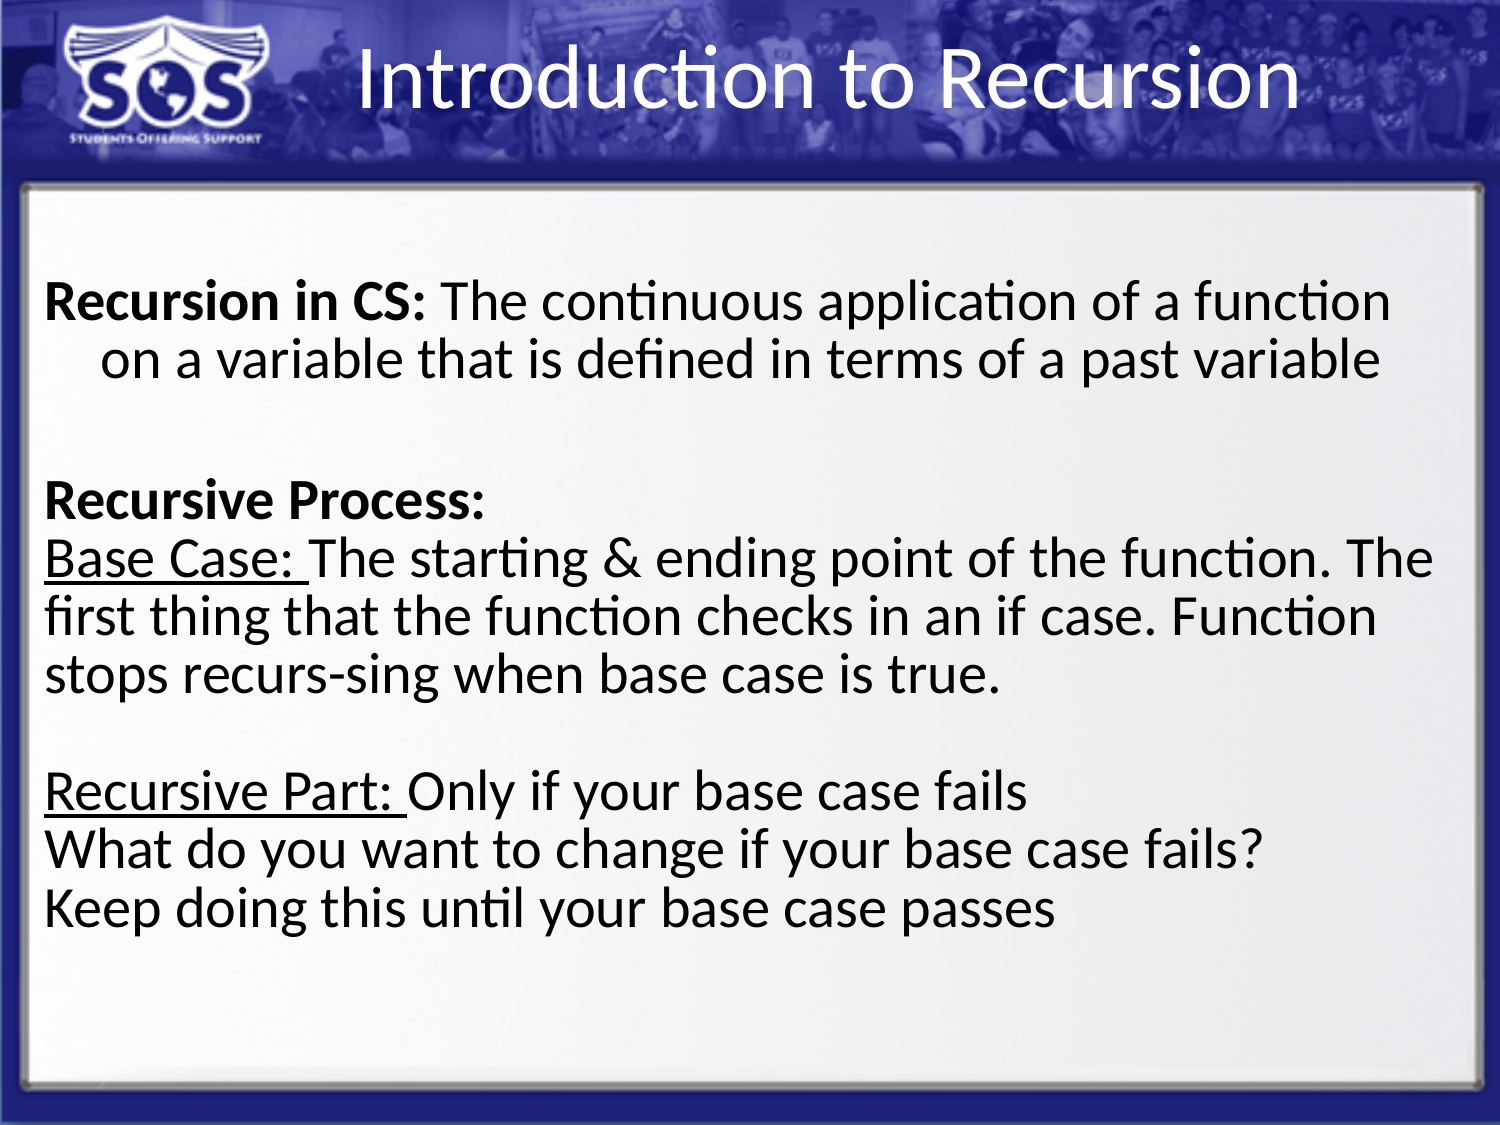

Introduction to Recursion
Recursion in CS: The continuous application of a function on a variable that is defined in terms of a past variable
Recursive Process:
Base Case: The starting & ending point of the function. The first thing that the function checks in an if case. Function stops recurs-sing when base case is true.
Recursive Part: Only if your base case fails
What do you want to change if your base case fails?
Keep doing this until your base case passes